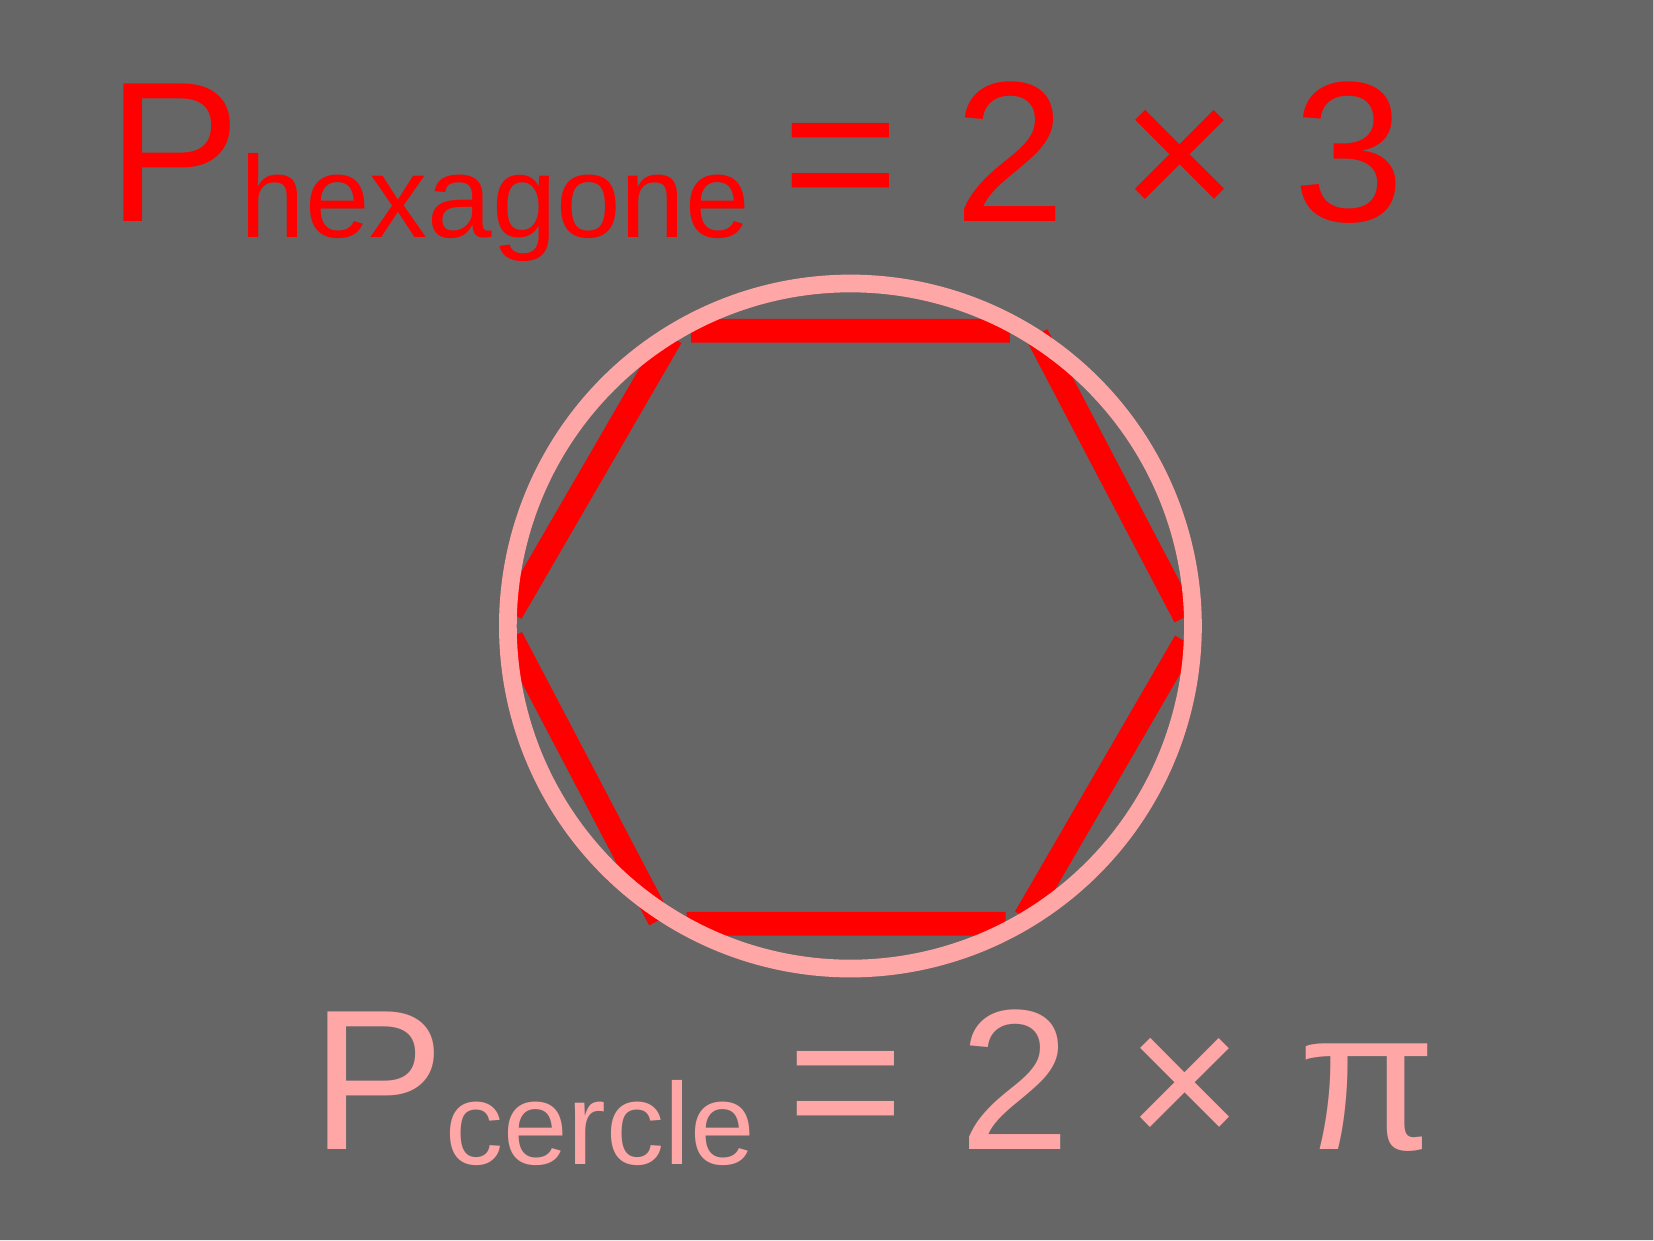

# Phexagone = 2 × 3
Pcercle = 2 × π